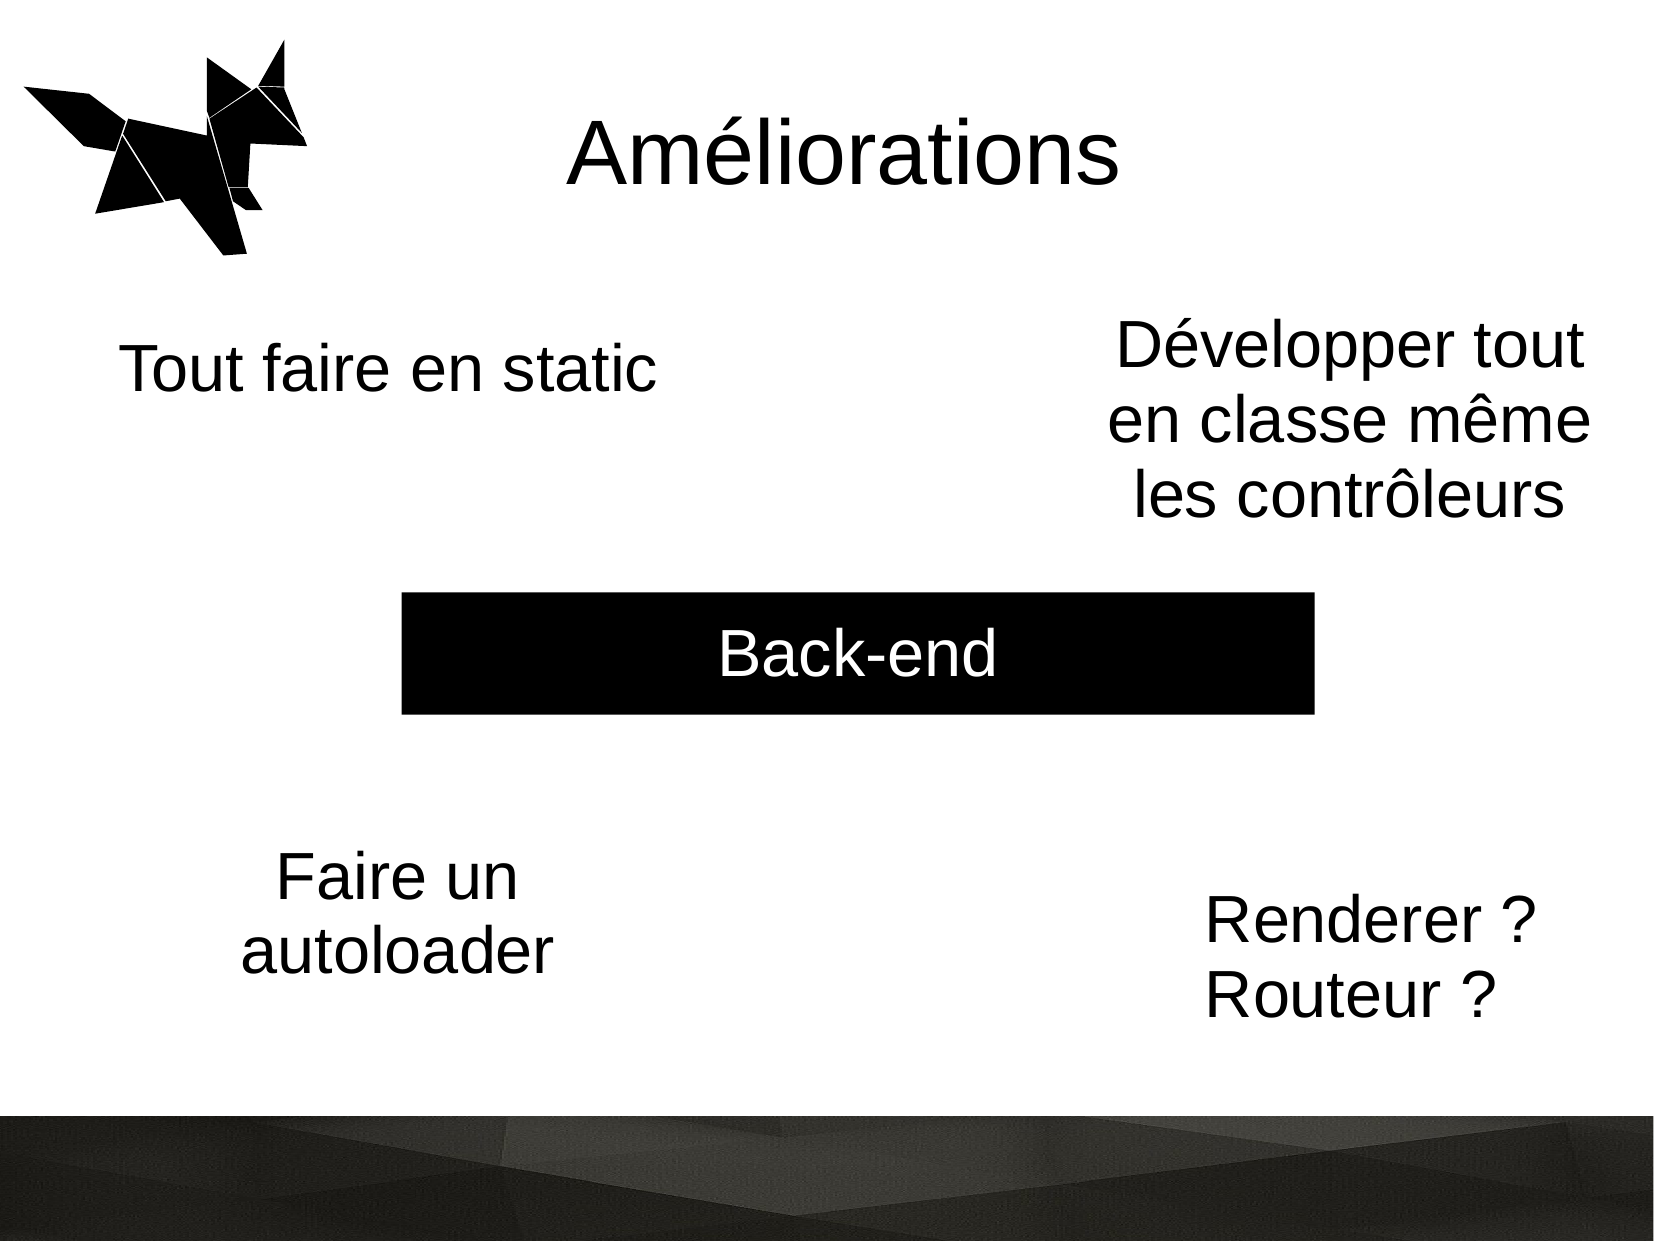

# Améliorations
Développer tout en classe même les contrôleurs
Tout faire en static
Back-end
Renderer ? Routeur ?
Faire un autoloader